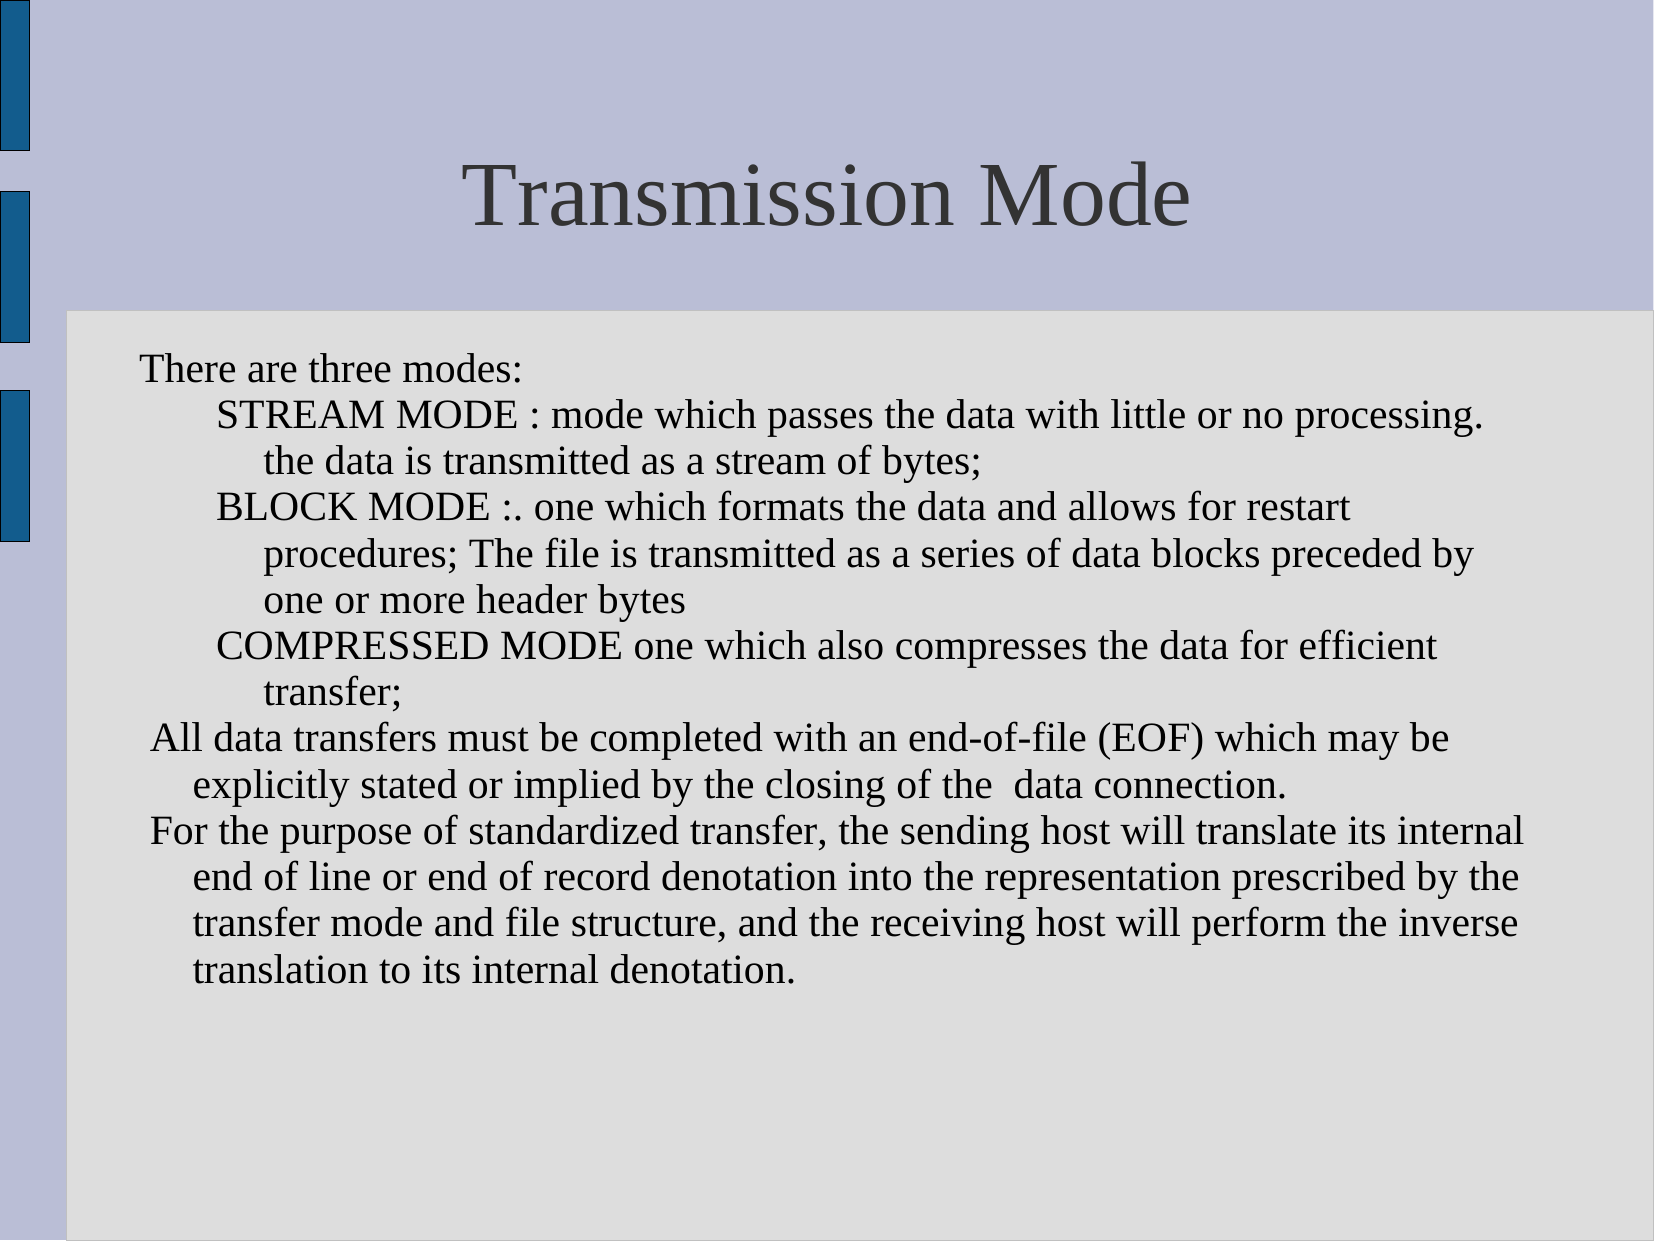

# Transmission Mode
There are three modes:
STREAM MODE : mode which passes the data with little or no processing. the data is transmitted as a stream of bytes;
BLOCK MODE :. one which formats the data and allows for restart procedures; The file is transmitted as a series of data blocks preceded by one or more header bytes
COMPRESSED MODE one which also compresses the data for efficient transfer;
 All data transfers must be completed with an end-of-file (EOF) which may be explicitly stated or implied by the closing of the data connection.
 For the purpose of standardized transfer, the sending host will translate its internal end of line or end of record denotation into the representation prescribed by the transfer mode and file structure, and the receiving host will perform the inverse translation to its internal denotation.